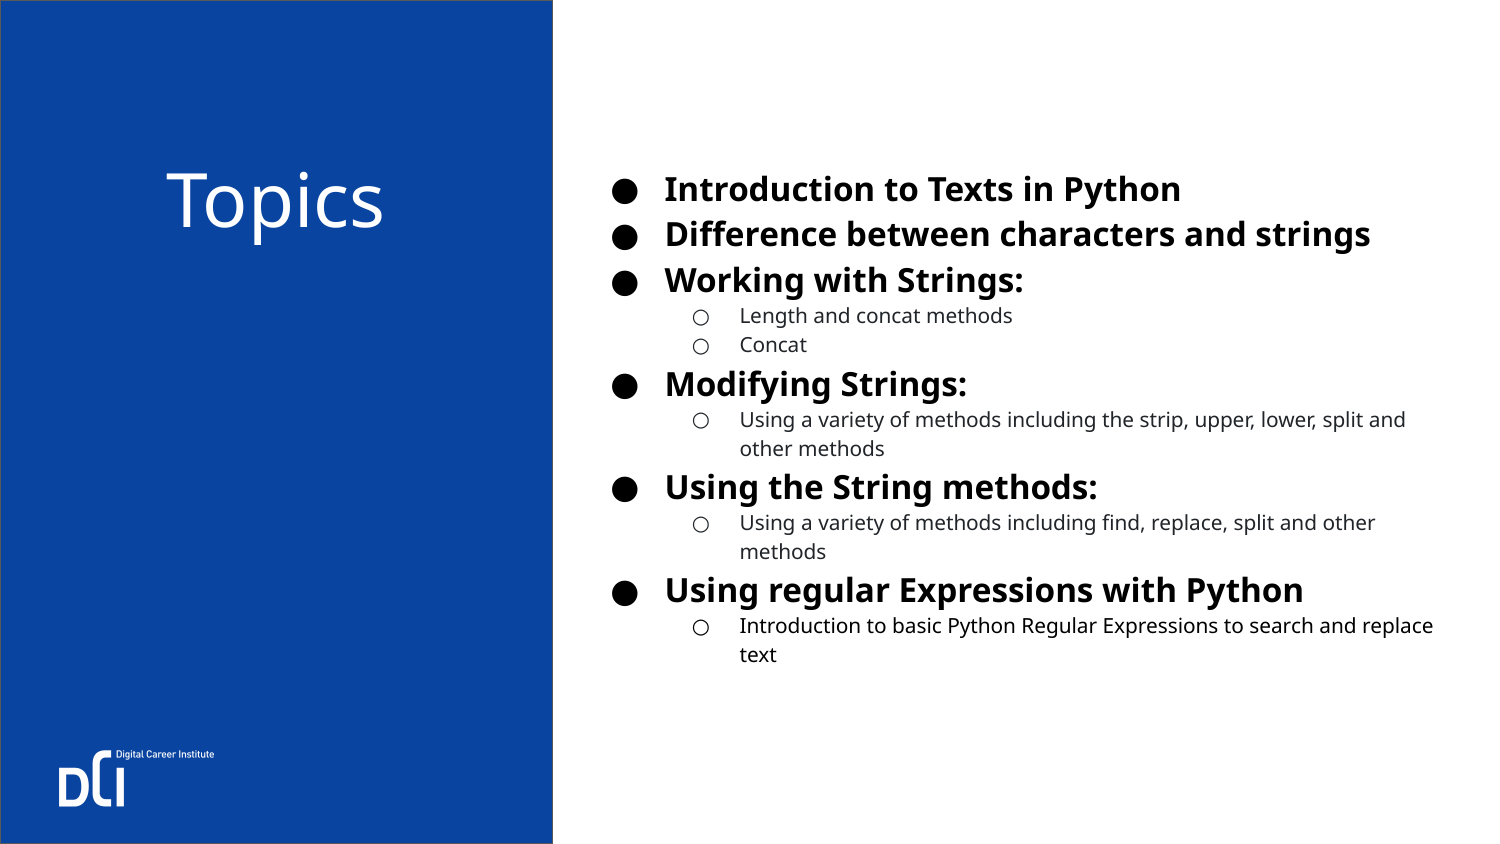

Topics
Introduction to Texts in Python
Difference between characters and strings
Working with Strings:
Length and concat methods
Concat
Modifying Strings:
Using a variety of methods including the strip, upper, lower, split and other methods
Using the String methods:
Using a variety of methods including find, replace, split and other methods
Using regular Expressions with Python
Introduction to basic Python Regular Expressions to search and replace text